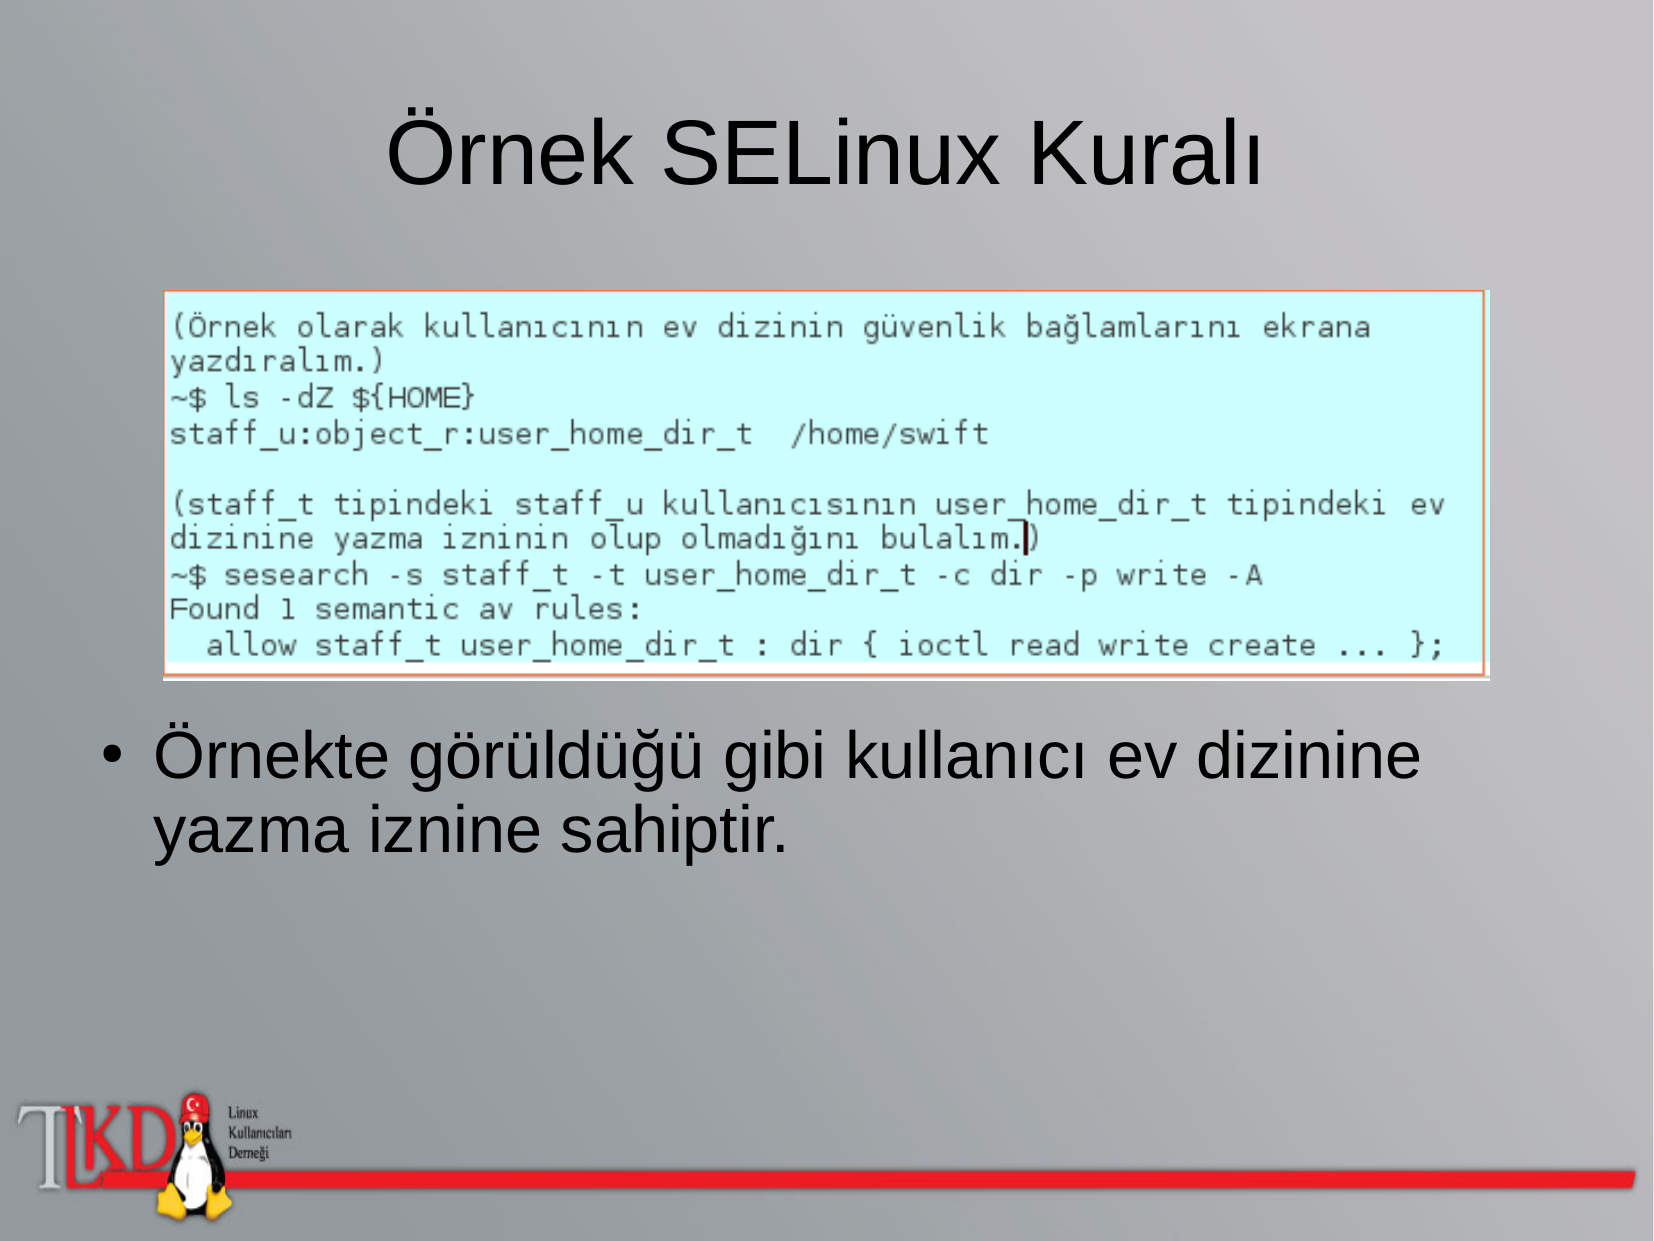

# Örnek SELinux Kuralı
Örnekte görüldüğü gibi kullanıcı ev dizinine yazma iznine sahiptir.